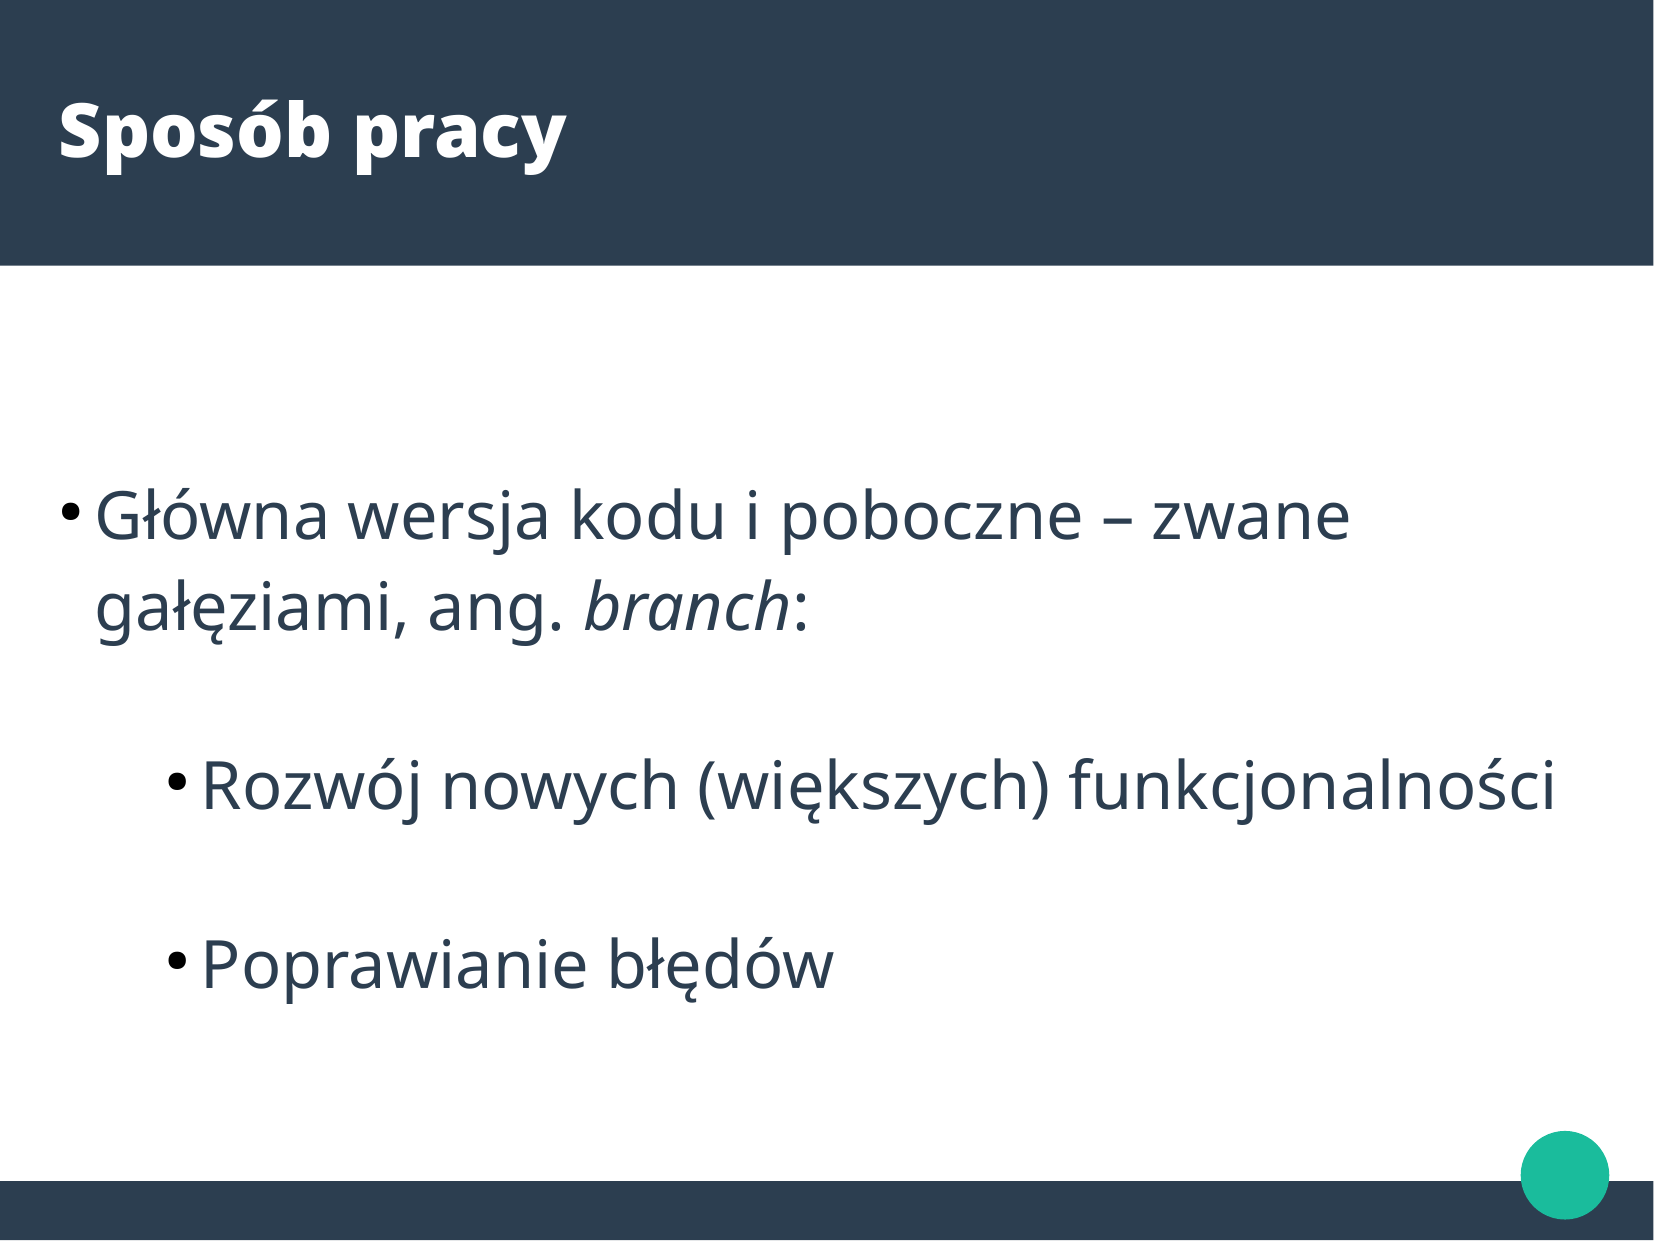

# Sposób pracy
Główna wersja kodu i poboczne – zwane gałęziami, ang. branch:
Rozwój nowych (większych) funkcjonalności
Poprawianie błędów